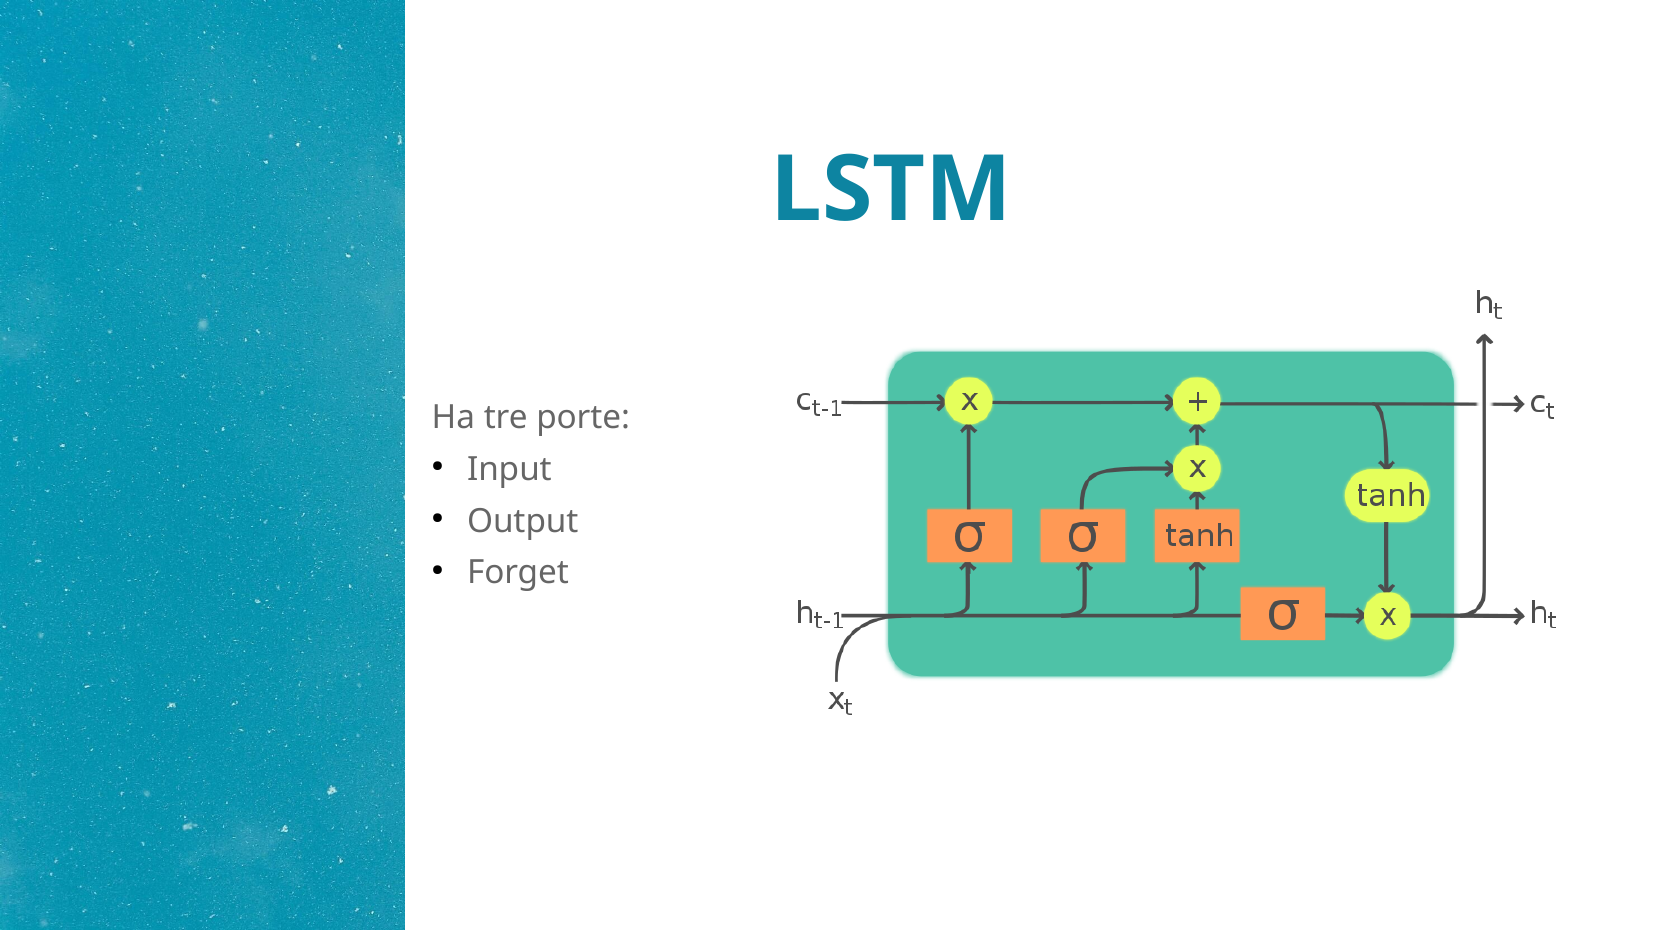

# LSTM
Ha tre porte:
Input
Output
Forget